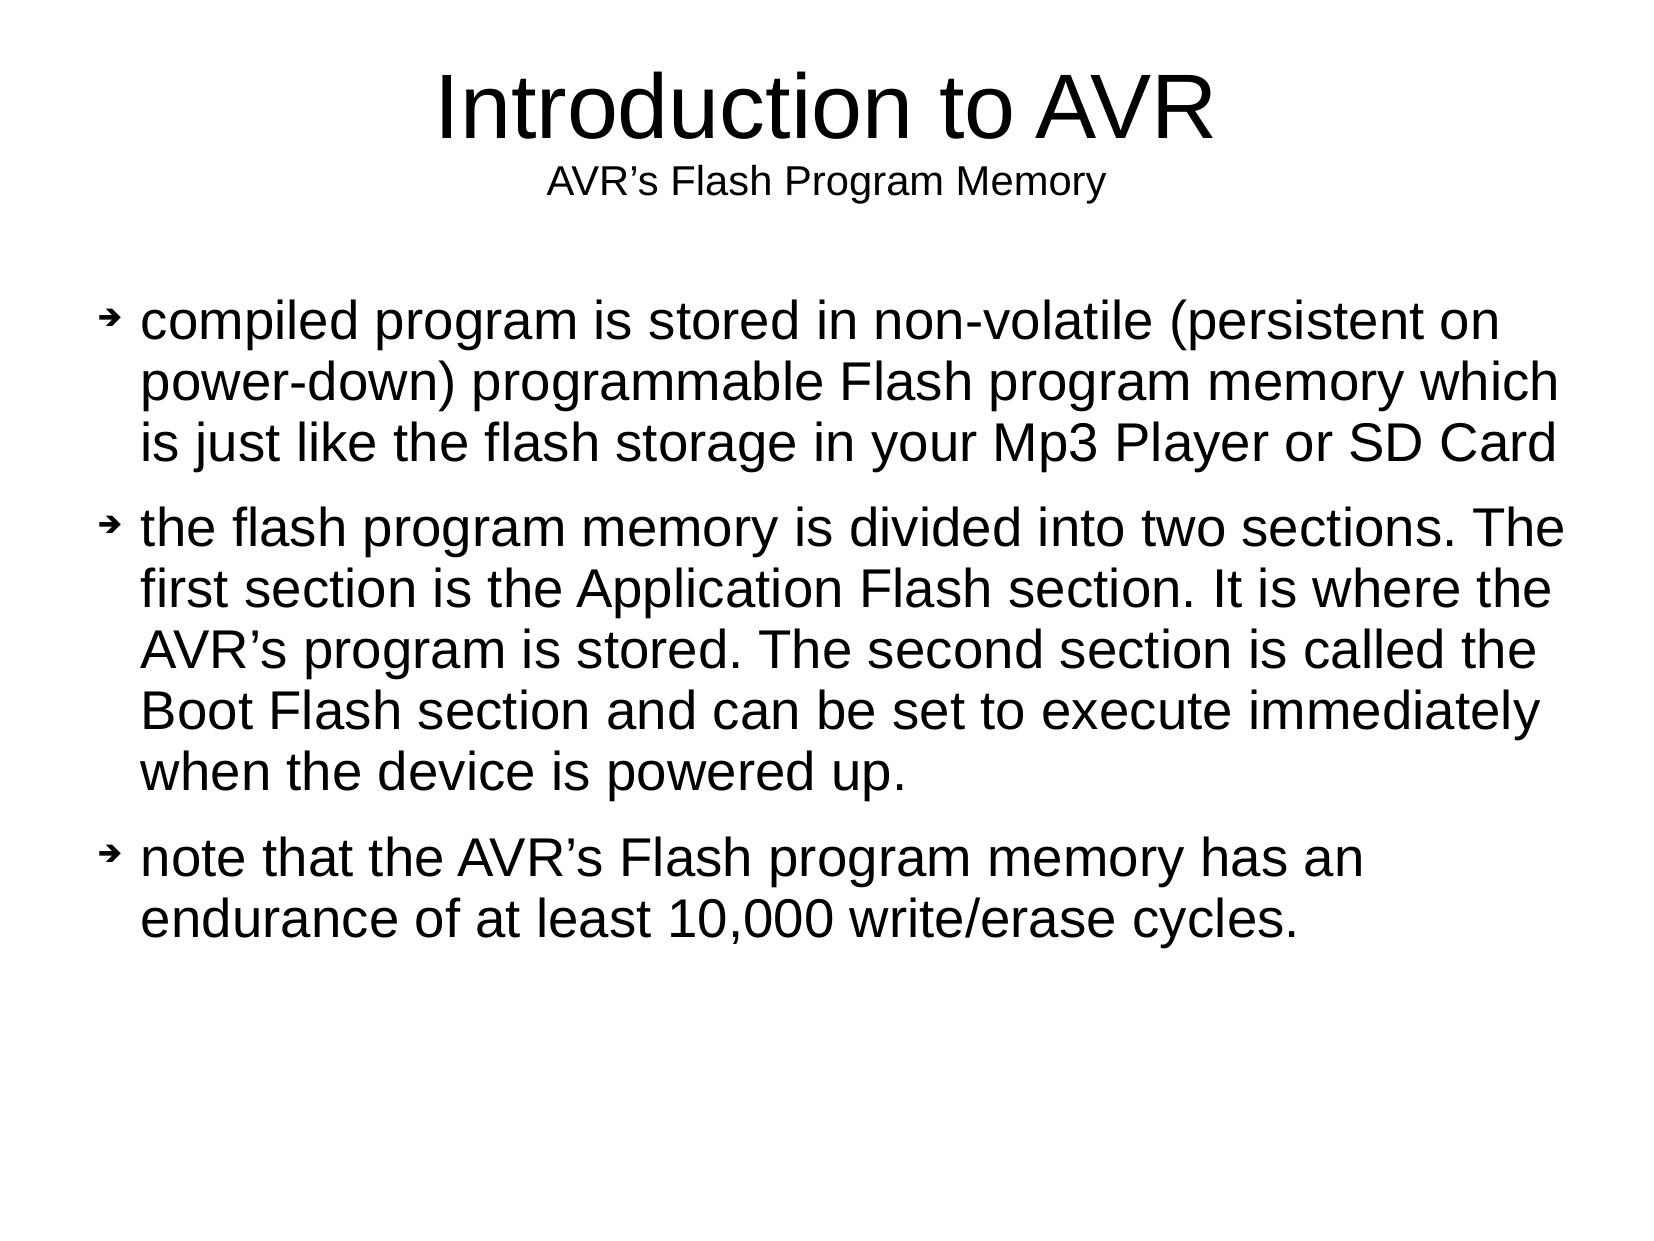

# Introduction to AVR AVR’s Flash Program Memory
compiled program is stored in non-volatile (persistent on power-down) programmable Flash program memory which is just like the flash storage in your Mp3 Player or SD Card
the flash program memory is divided into two sections. The first section is the Application Flash section. It is where the AVR’s program is stored. The second section is called the Boot Flash section and can be set to execute immediately when the device is powered up.
note that the AVR’s Flash program memory has an endurance of at least 10,000 write/erase cycles.